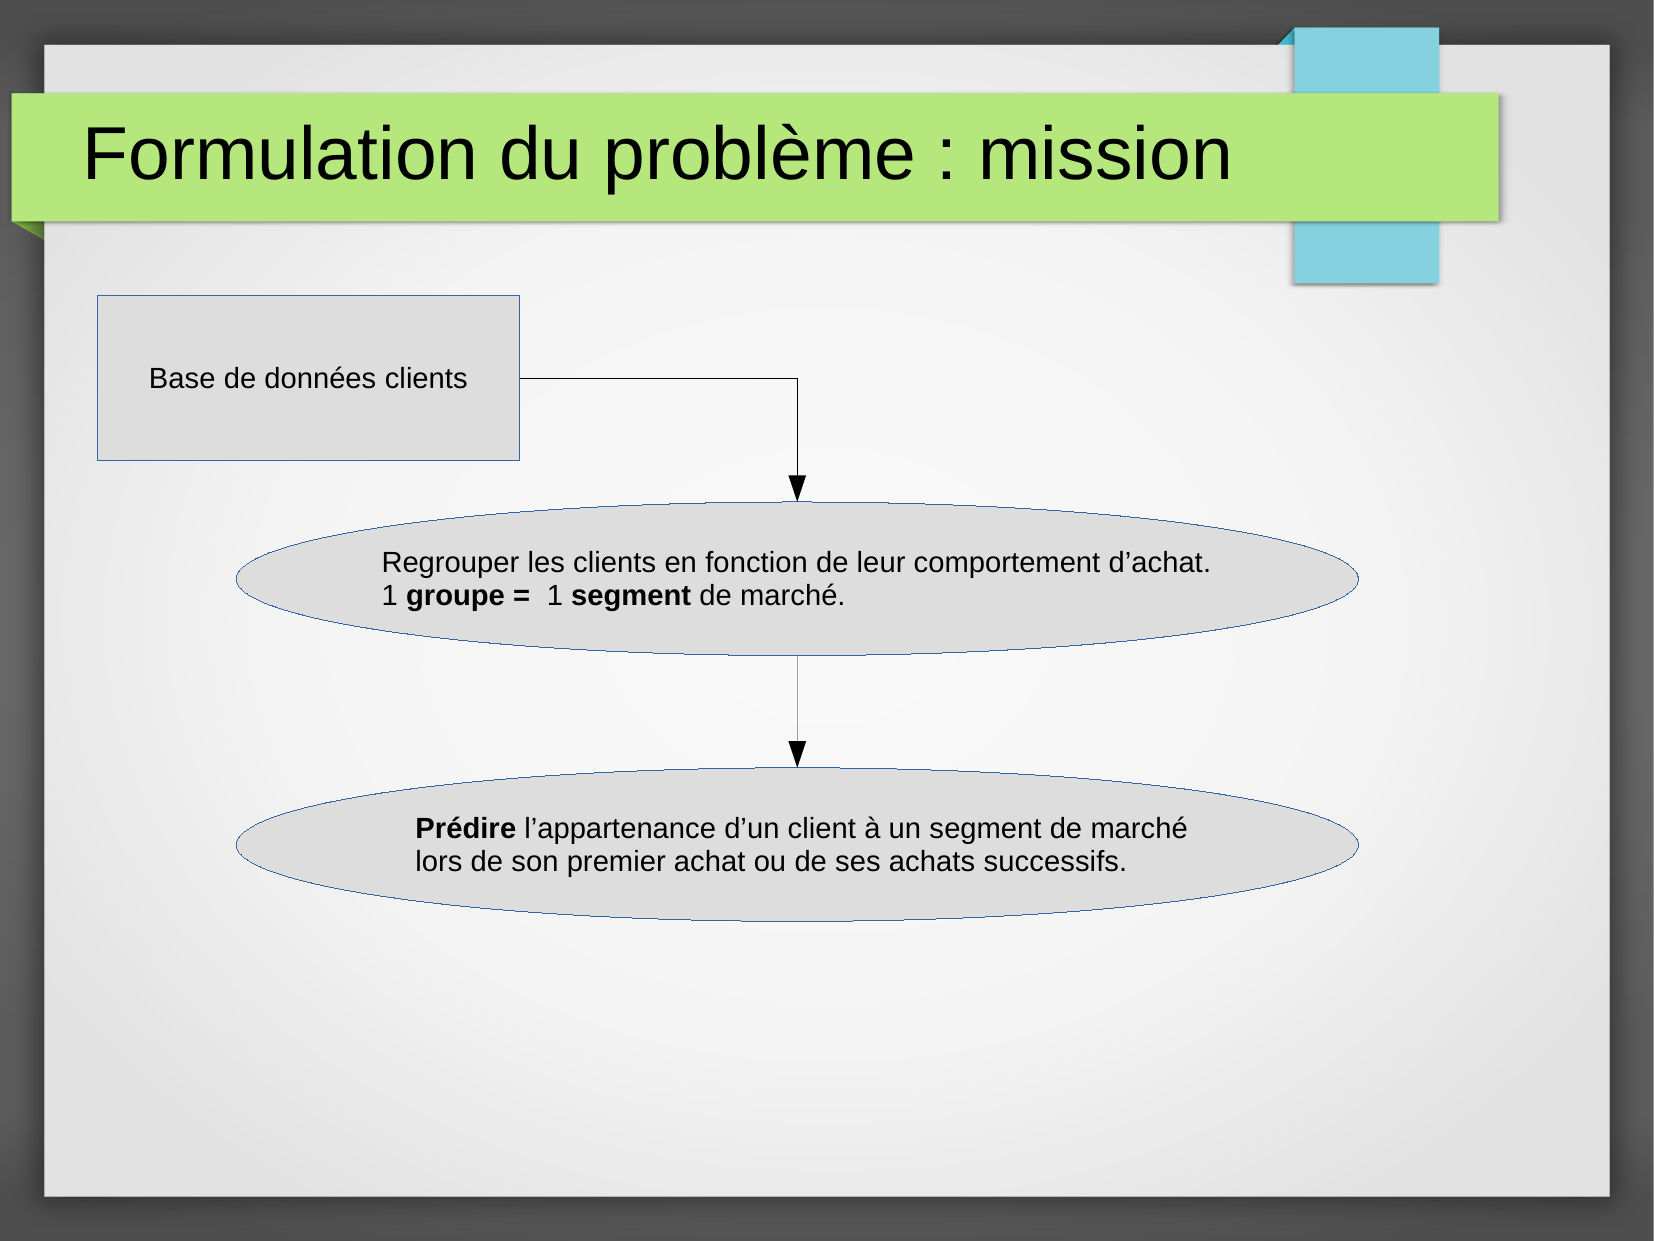

# Formulation du problème : mission
Base de données clients
Regrouper les clients en fonction de leur comportement d’achat.
1 groupe = 1 segment de marché.
Prédire l’appartenance d’un client à un segment de marché
lors de son premier achat ou de ses achats successifs.